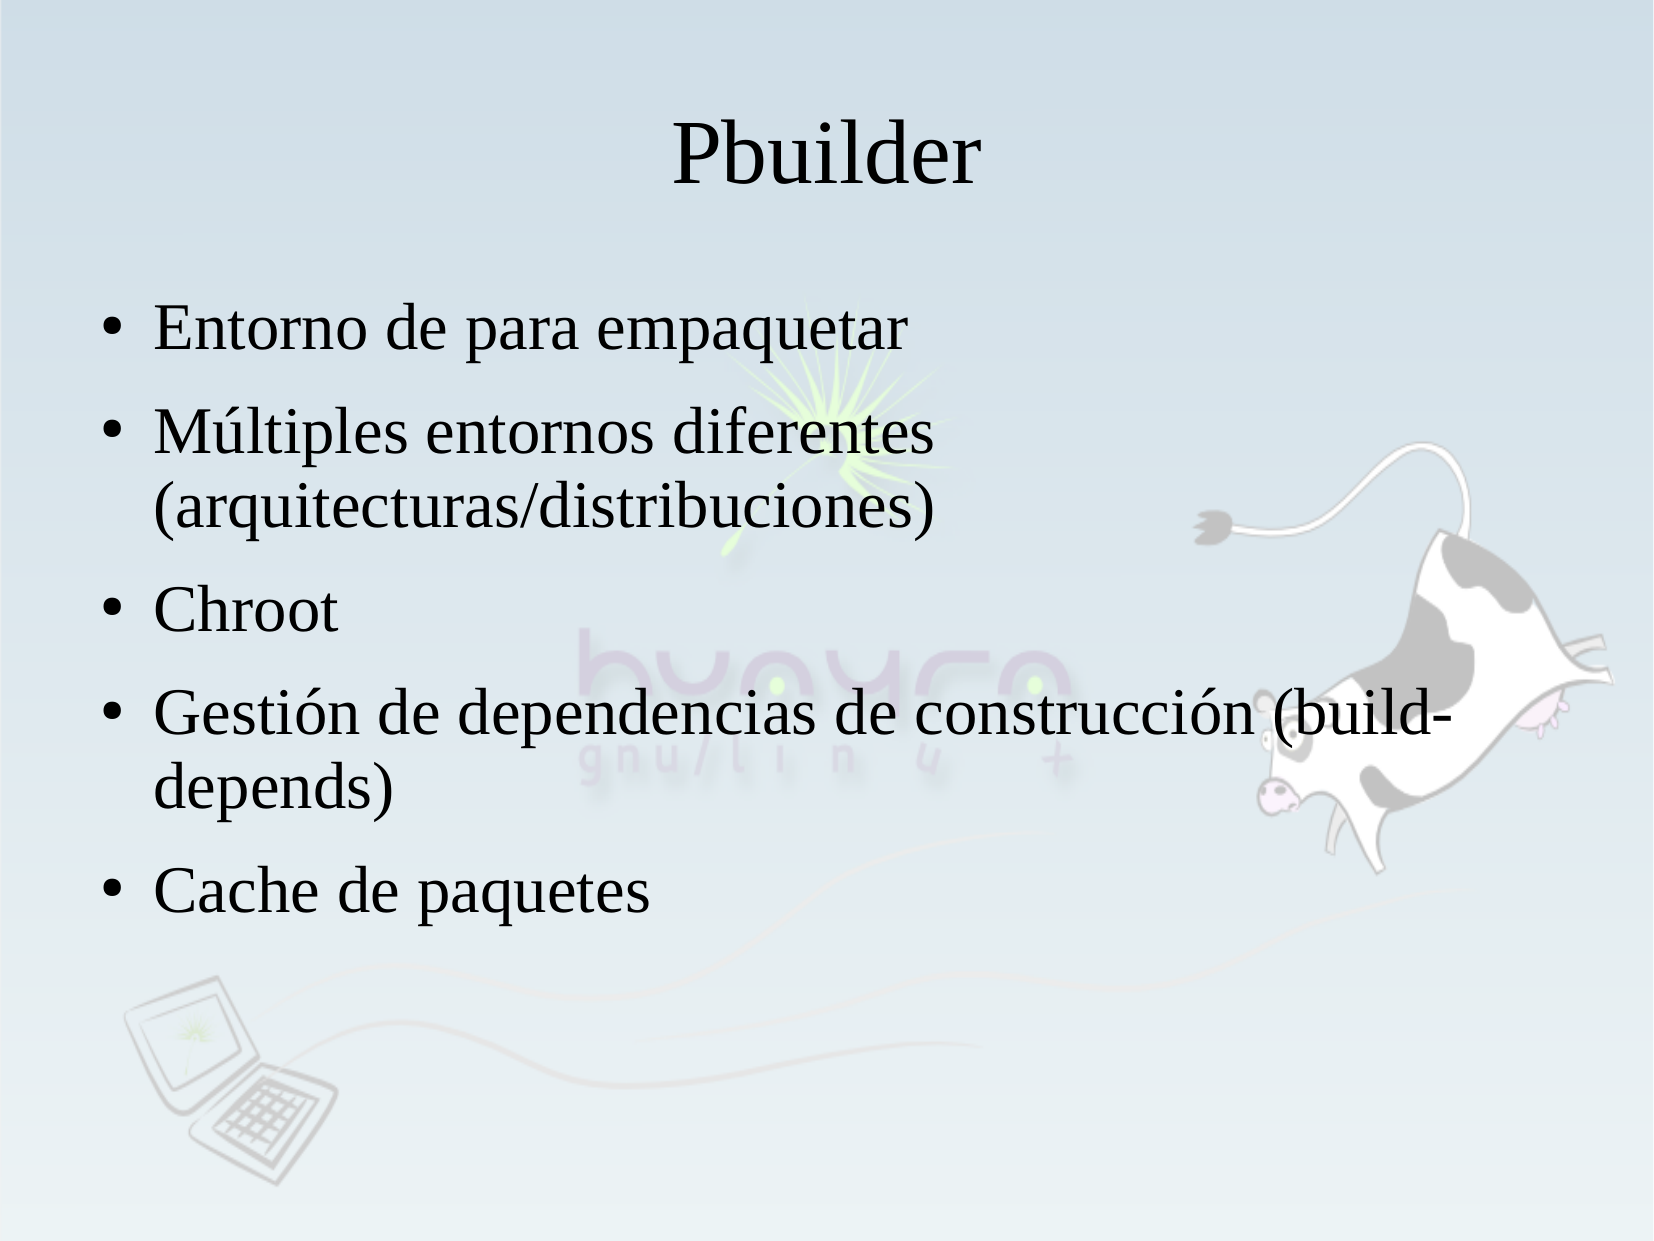

# Pbuilder
Entorno de para empaquetar
Múltiples entornos diferentes (arquitecturas/distribuciones)
Chroot
Gestión de dependencias de construcción (build-depends)
Cache de paquetes